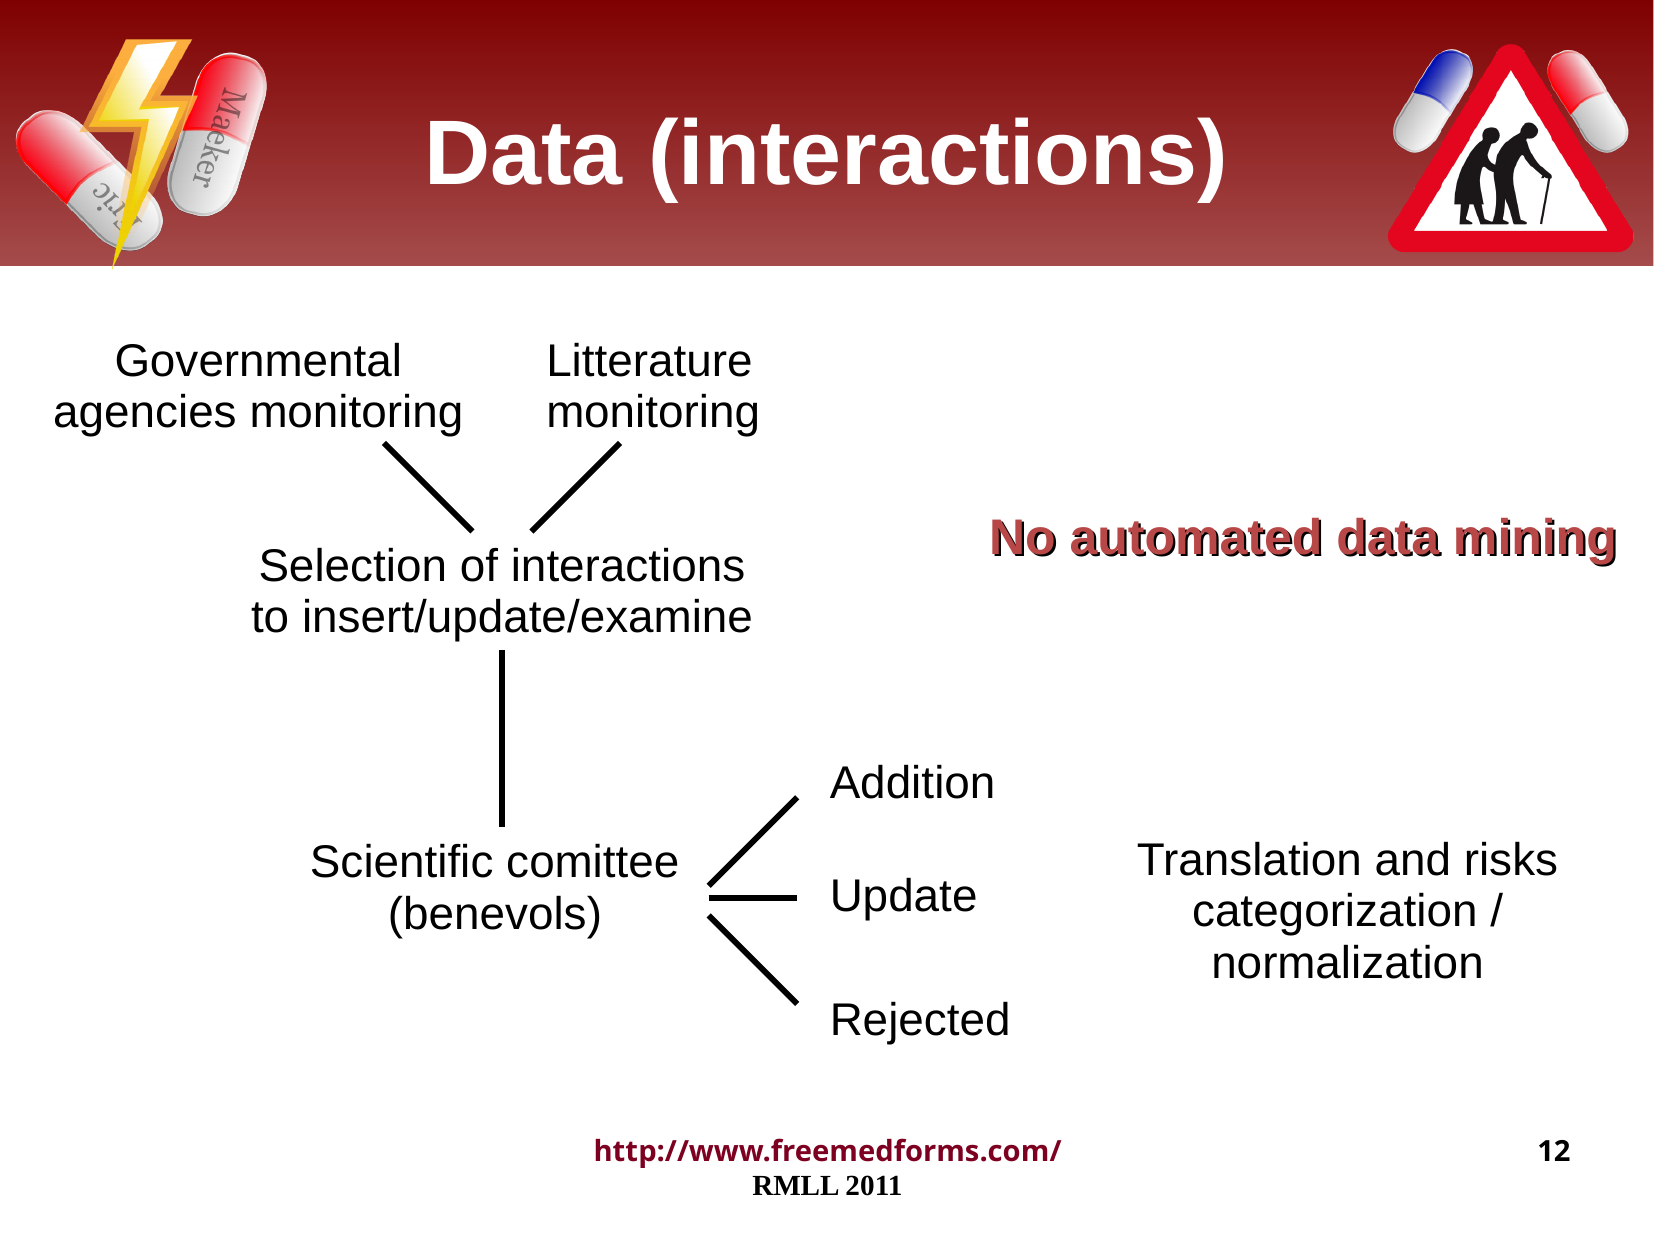

# Data (interactions)
Governmental agencies monitoring
Litterature monitoring
No automated data mining
Selection of interactions
to insert/update/examine
Addition
Translation and risks categorization / normalization
Scientific comittee
(benevols)
Update
Rejected
12